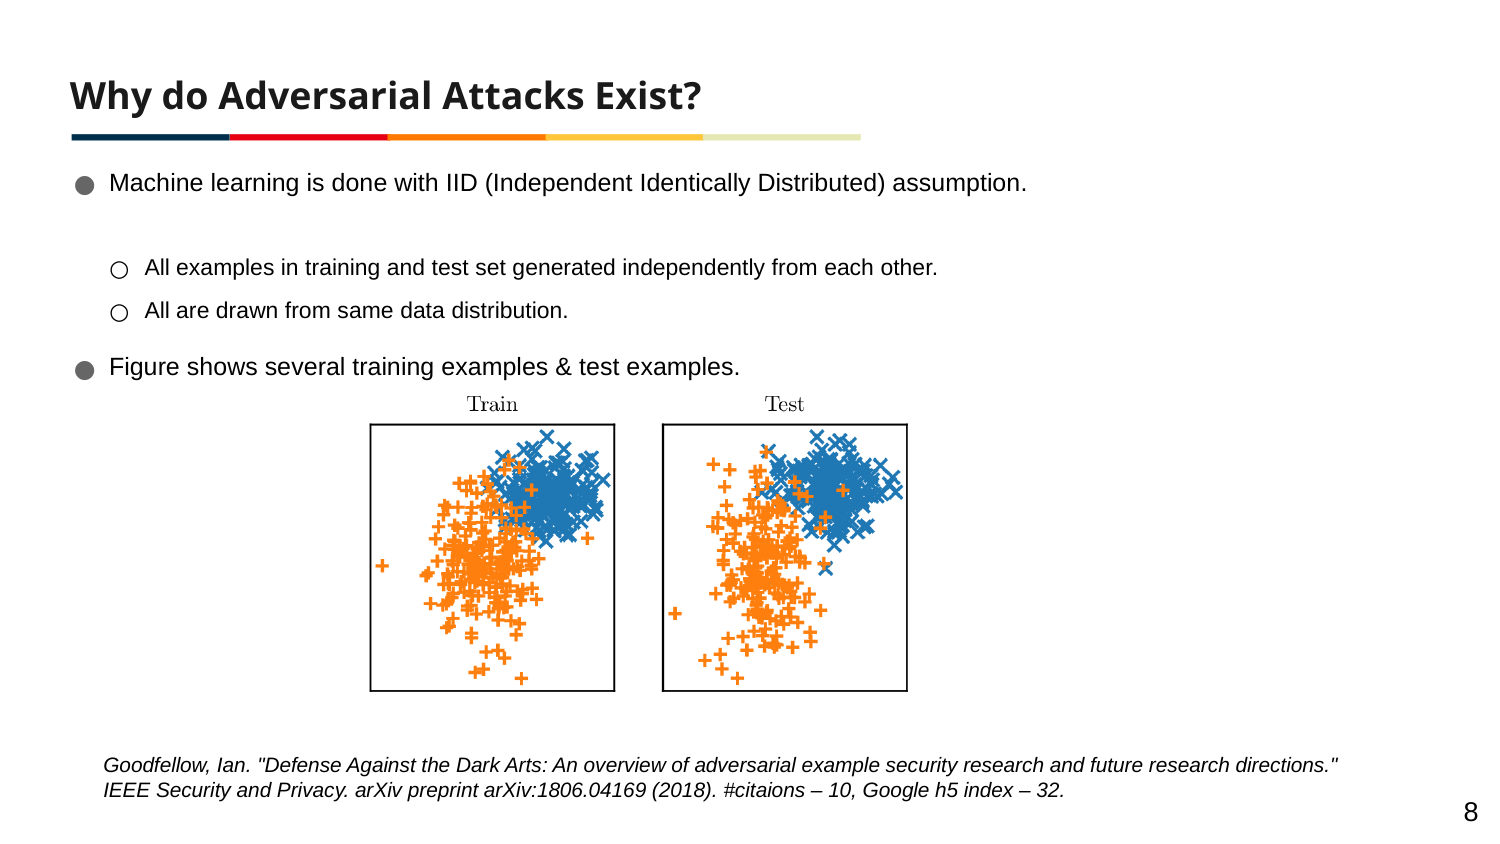

# Why do Adversarial Attacks Exist?
Machine learning is done with IID (Independent Identically Distributed) assumption.
All examples in training and test set generated independently from each other.
All are drawn from same data distribution.
Figure shows several training examples & test examples.
Goodfellow, Ian. "Defense Against the Dark Arts: An overview of adversarial example security research and future research directions." IEEE Security and Privacy. arXiv preprint arXiv:1806.04169 (2018). #citaions – 10, Google h5 index – 32.